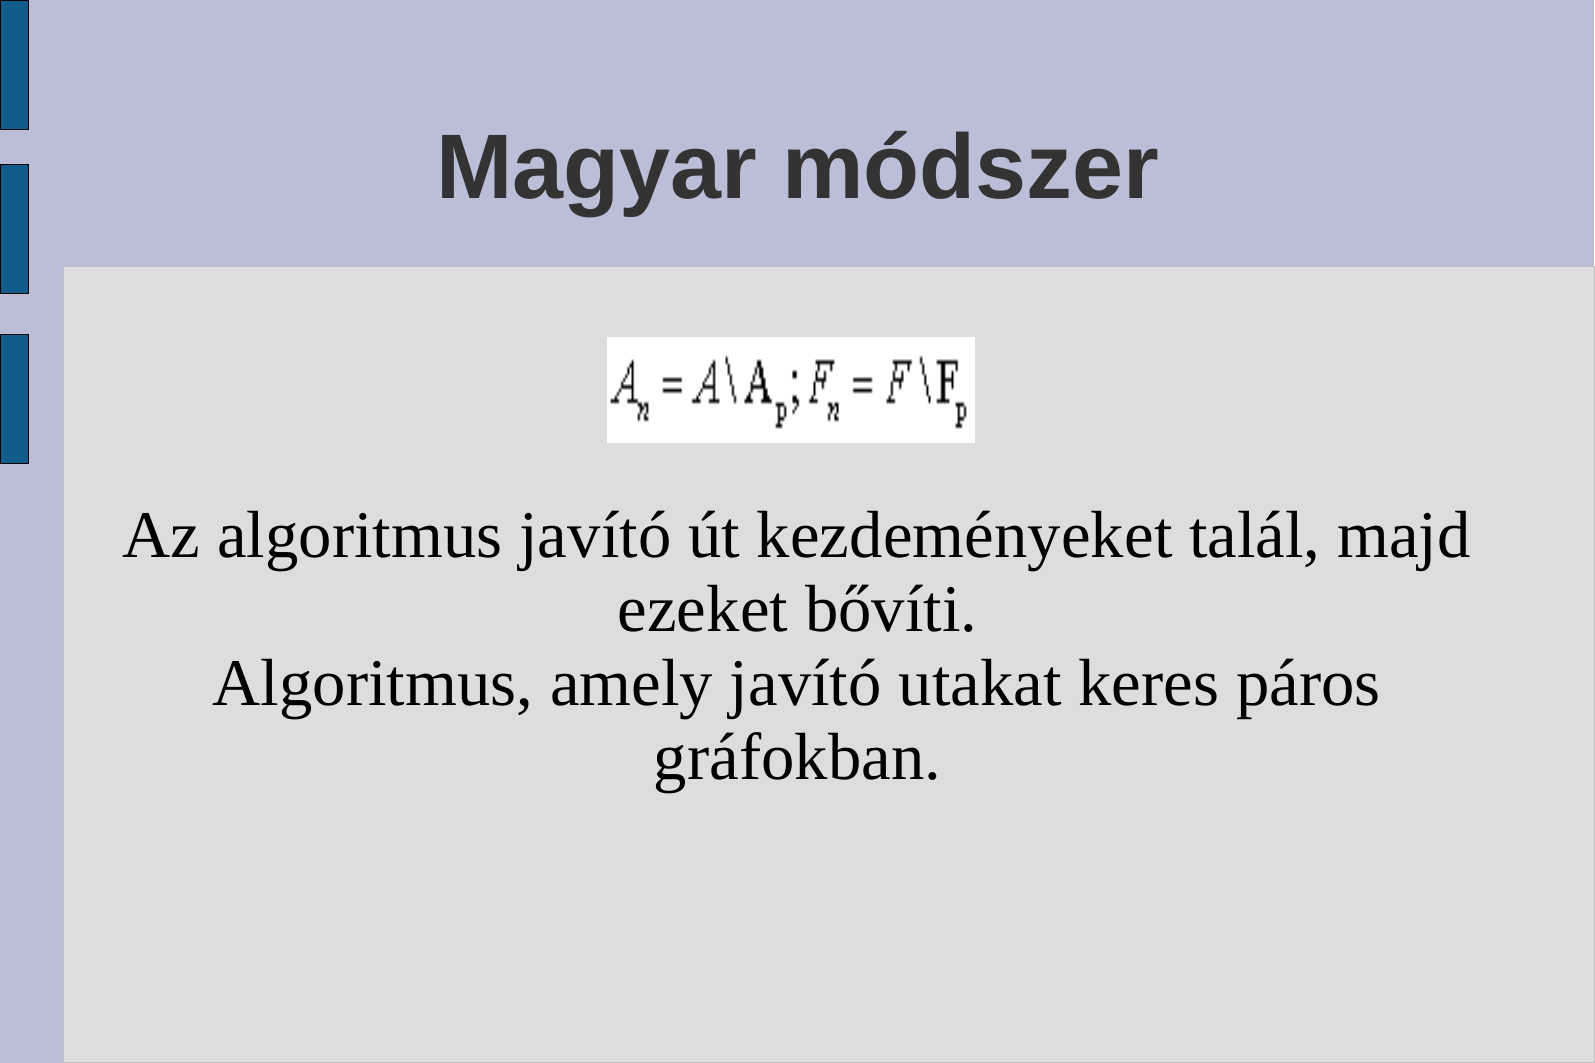

# Magyar módszer
Az algoritmus javító út kezdeményeket talál, majd ezeket bővíti.
Algoritmus, amely javító utakat keres páros gráfokban.